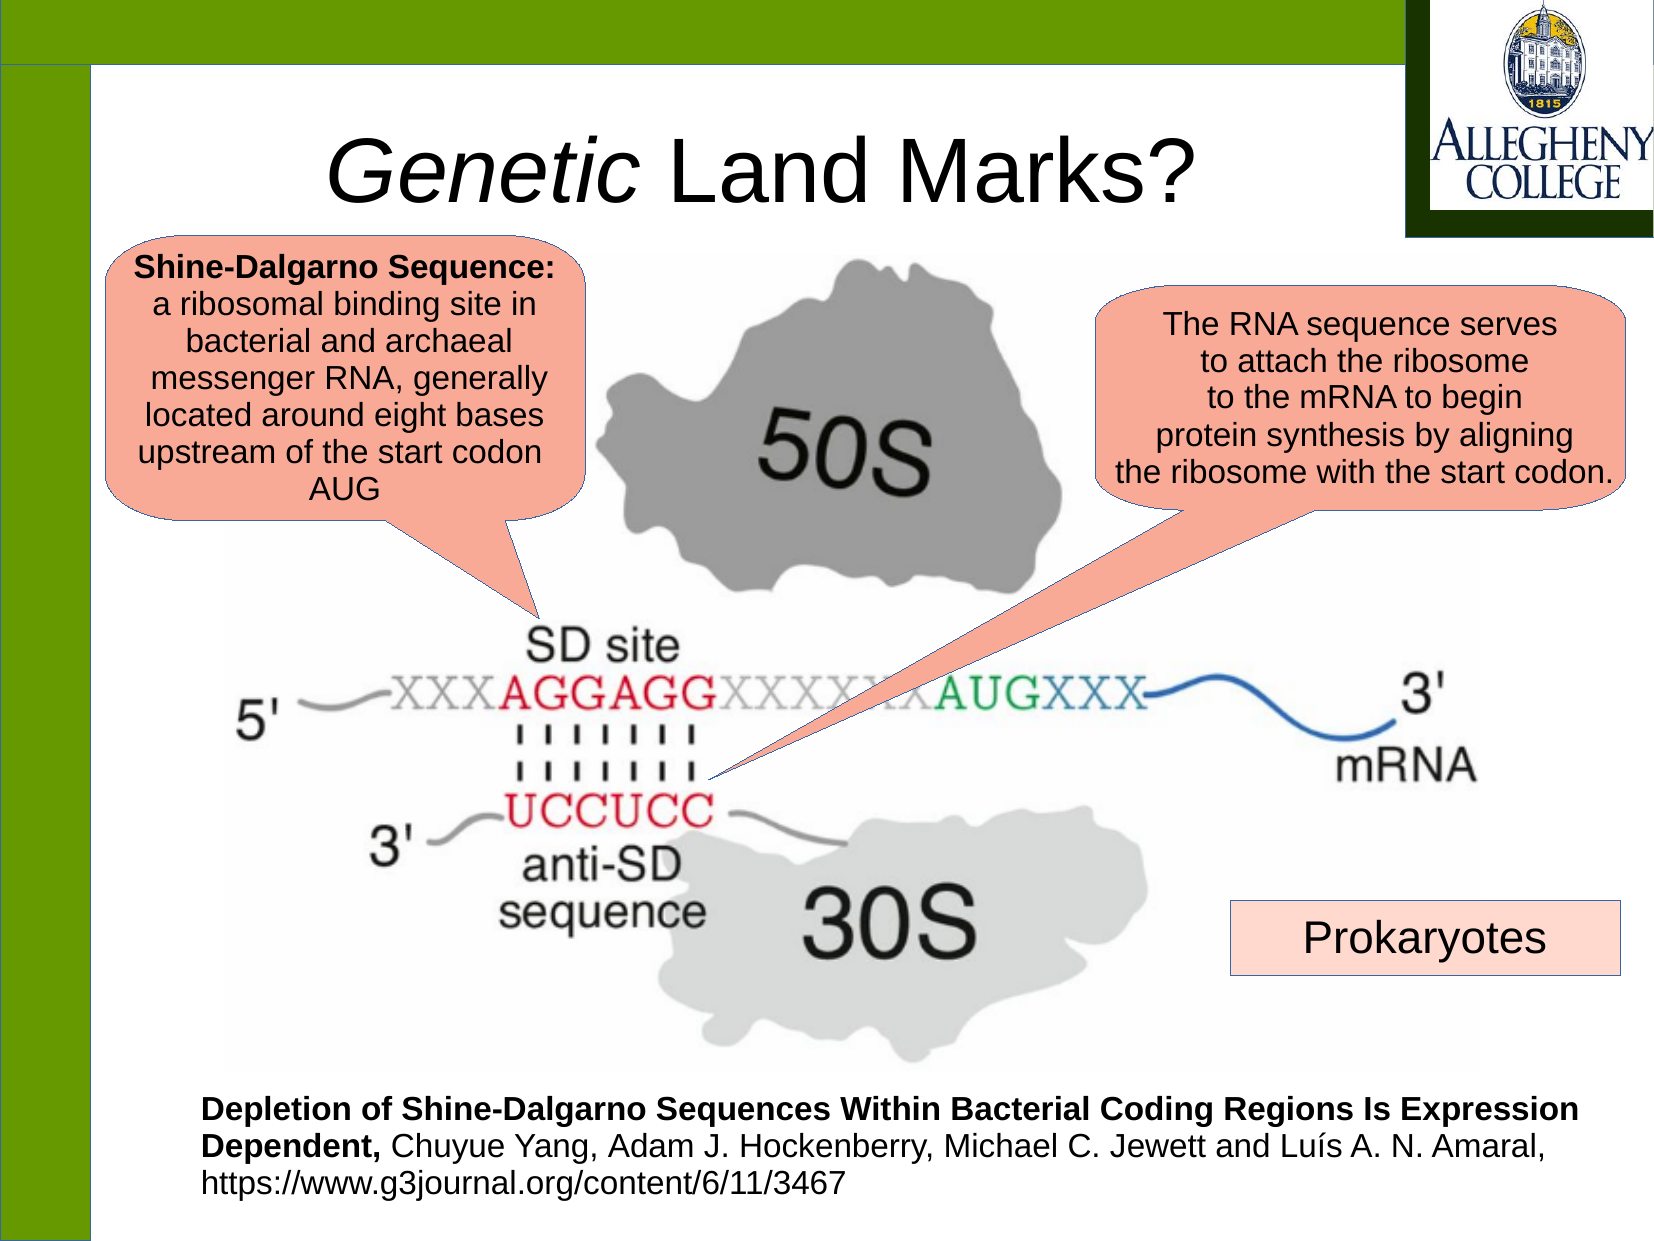

Genetic Land Marks?
Shine-Dalgarno Sequence:
a ribosomal binding site in
 bacterial and archaeal
 messenger RNA, generally
located around eight bases
upstream of the start codon
AUG
The RNA sequence serves
 to attach the ribosome
 to the mRNA to begin
 protein synthesis by aligning
 the ribosome with the start codon.
Prokaryotes
Depletion of Shine-Dalgarno Sequences Within Bacterial Coding Regions Is Expression Dependent, Chuyue Yang, Adam J. Hockenberry, Michael C. Jewett and Luís A. N. Amaral, https://www.g3journal.org/content/6/11/3467
https://en.wikipedia.org/wiki/Shine-Dalgarno_sequence